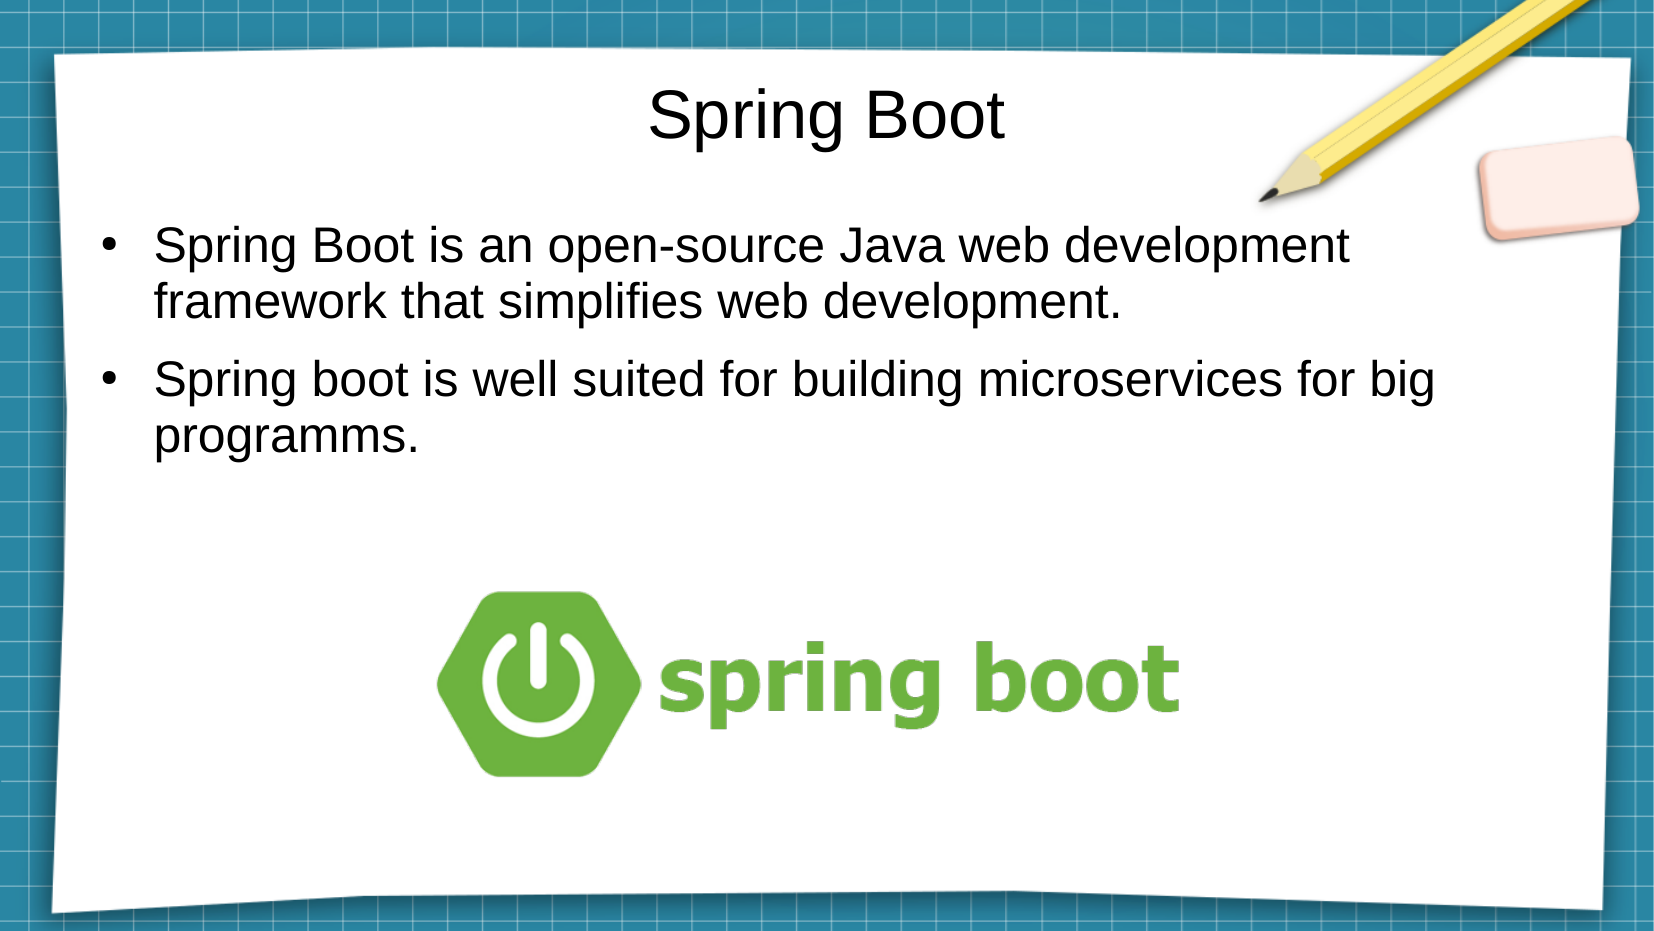

# Spring Boot
Spring Boot is an open-source Java web development framework that simplifies web development.
Spring boot is well suited for building microservices for big programms.